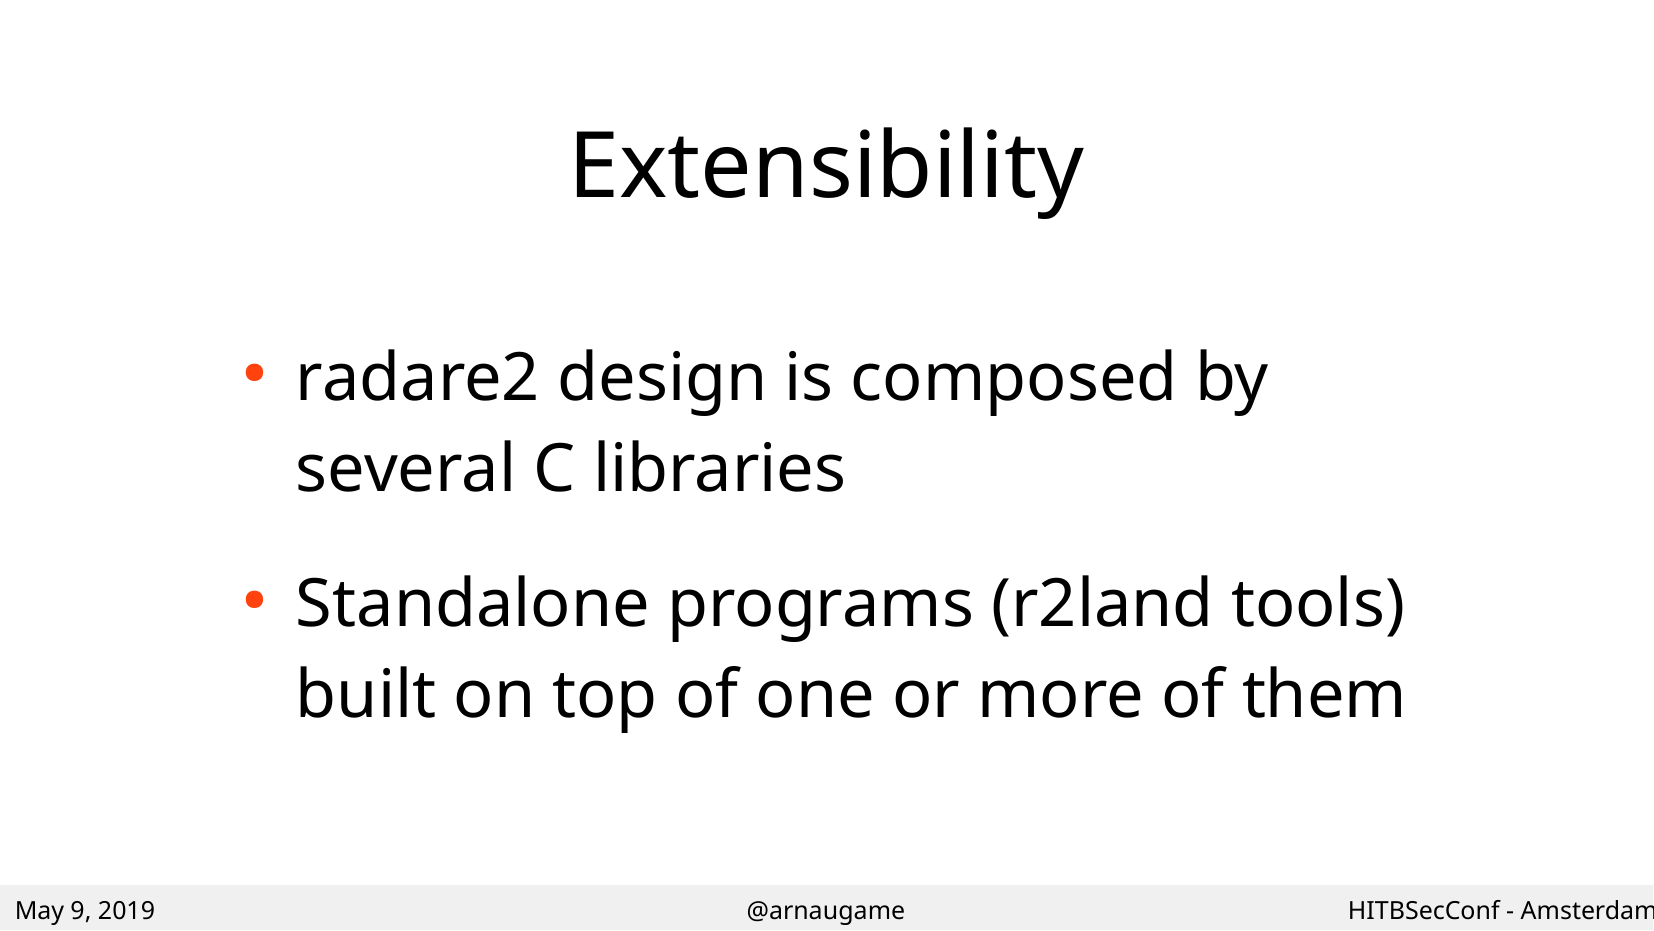

# Extensibility
radare2 design is composed by several C libraries
Standalone programs (r2land tools) built on top of one or more of them
May 9, 2019
@arnaugamez
HITBSecConf - Amsterdam